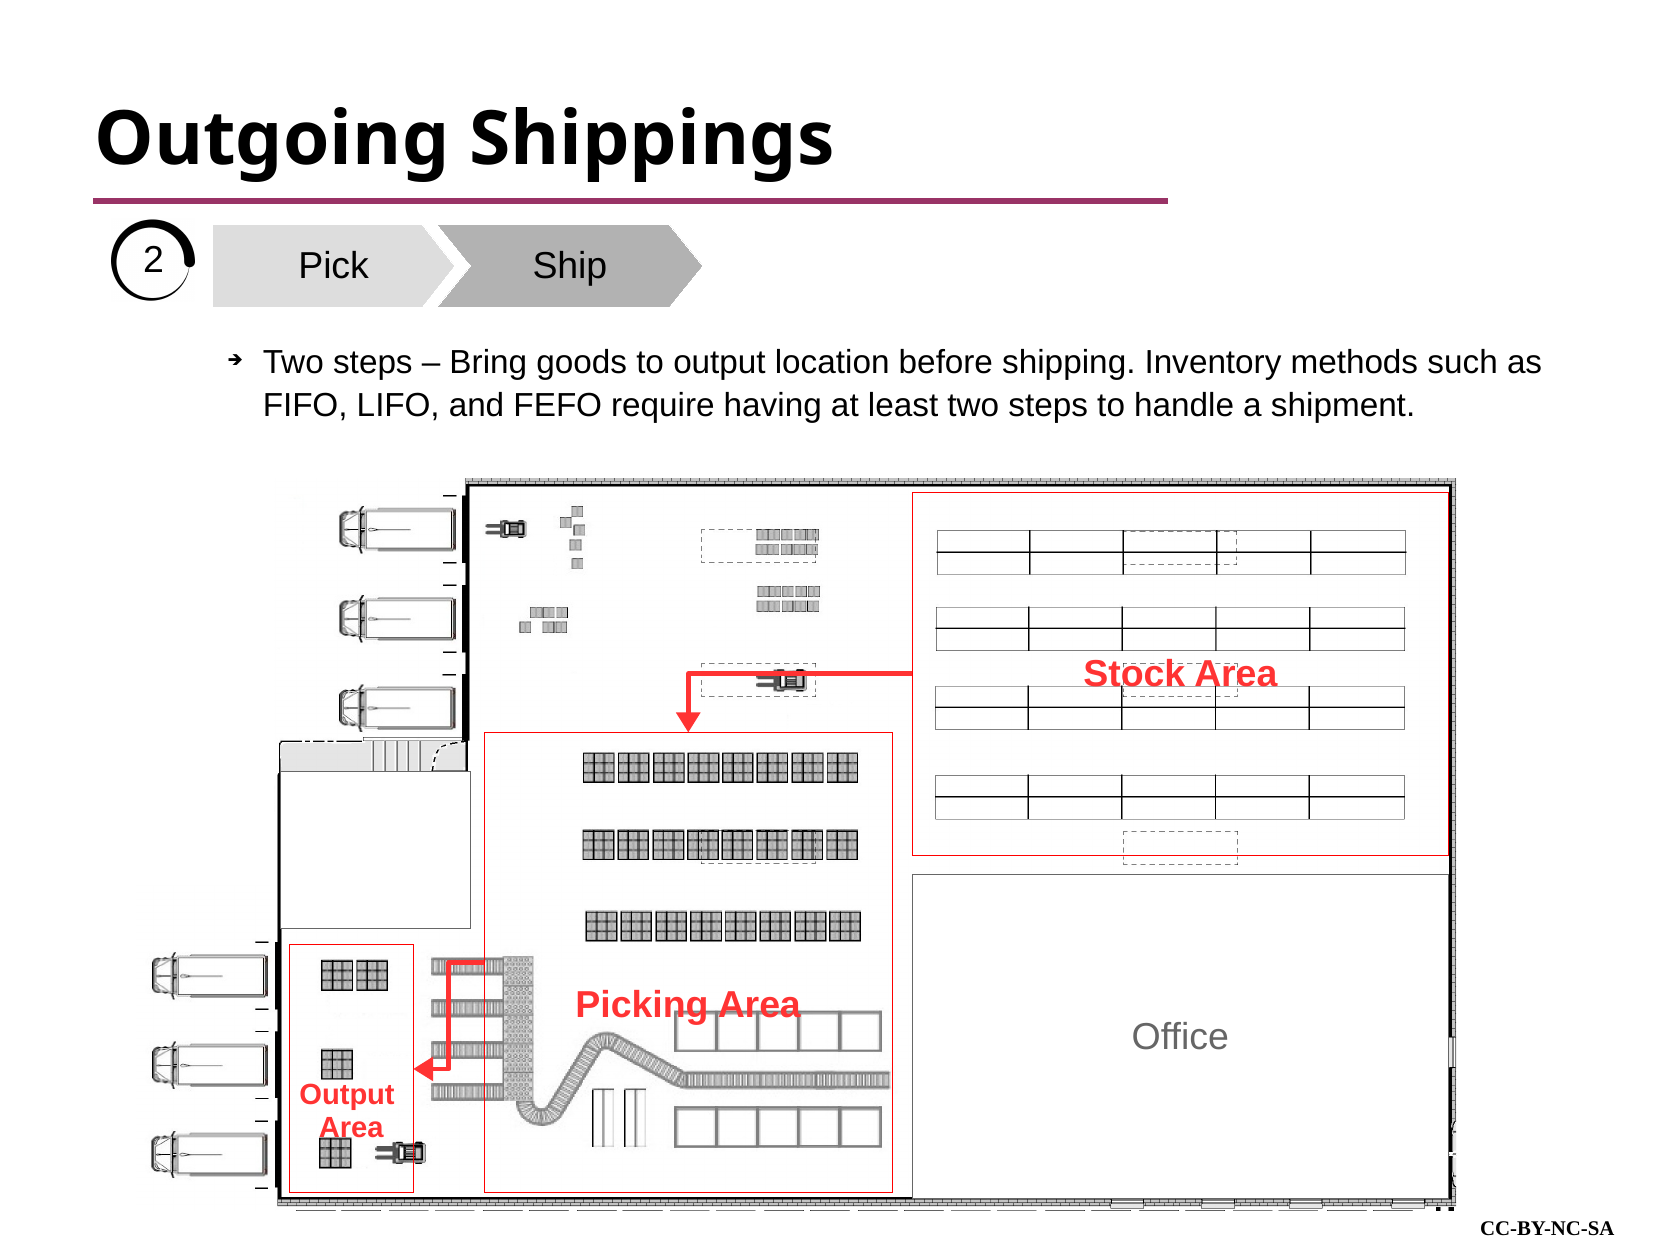

# Outgoing Shippings
2
Quotation
Pick
Ship
Two steps – Bring goods to output location before shipping. Inventory methods such as FIFO, LIFO, and FEFO require having at least two steps to handle a shipment.
Stock Area
Picking Area
Office
Output
Area